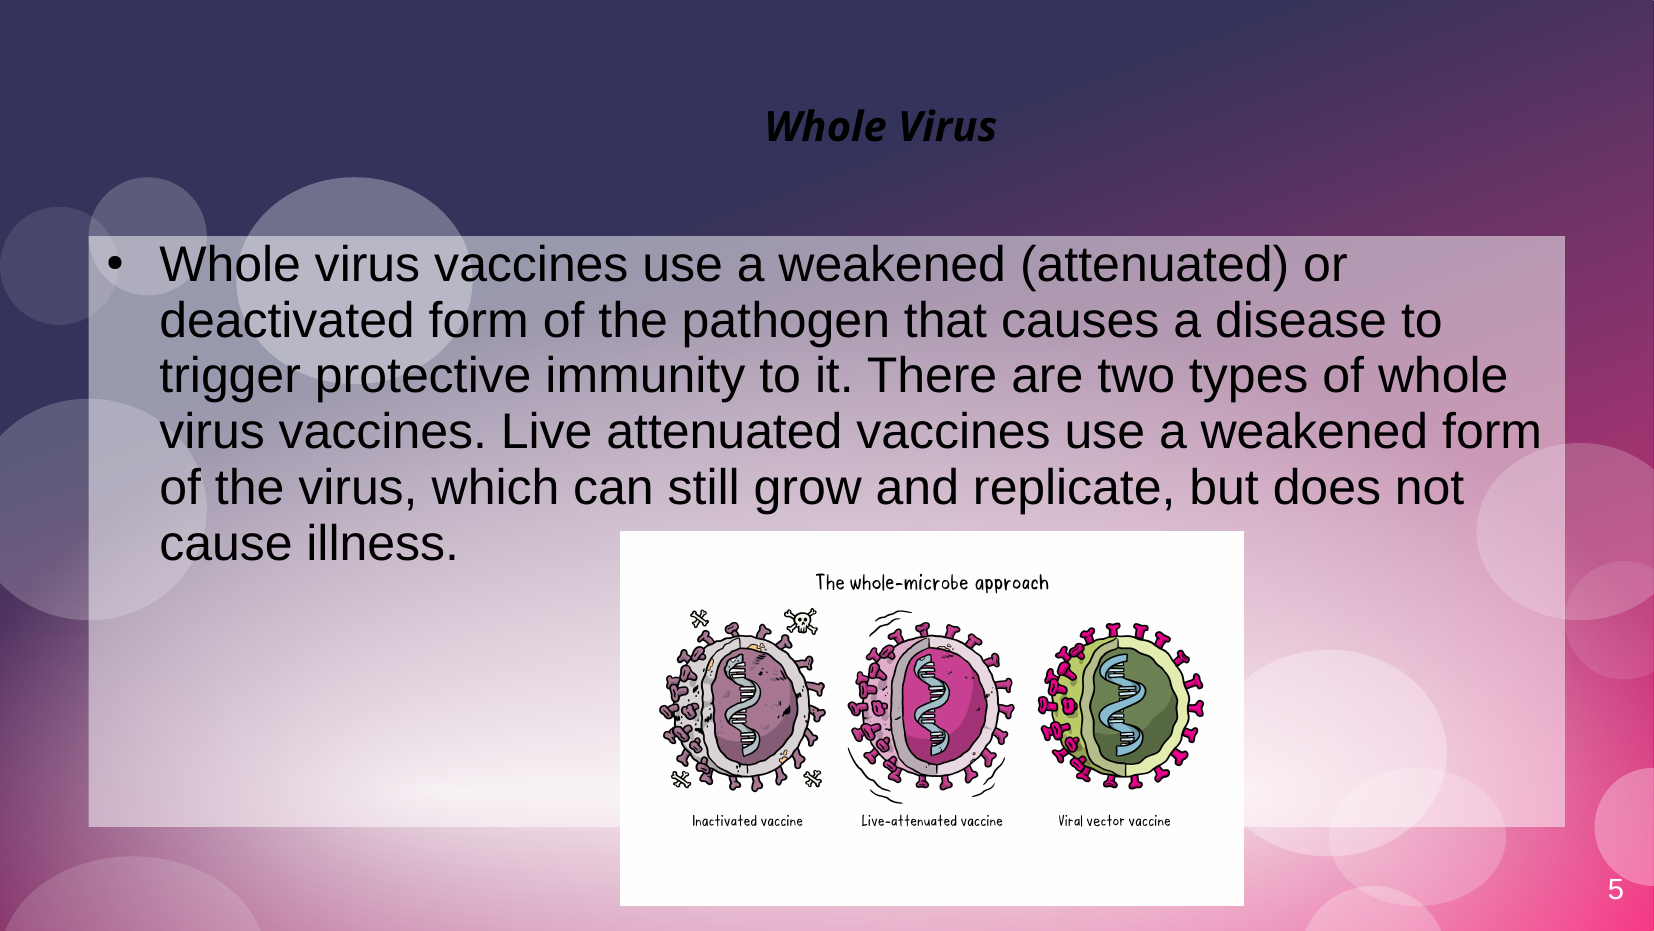

# Whole Virus
Whole virus vaccines use a weakened (attenuated) or deactivated form of the pathogen that causes a disease to trigger protective immunity to it. There are two types of whole virus vaccines. Live attenuated vaccines use a weakened form of the virus, which can still grow and replicate, but does not cause illness.